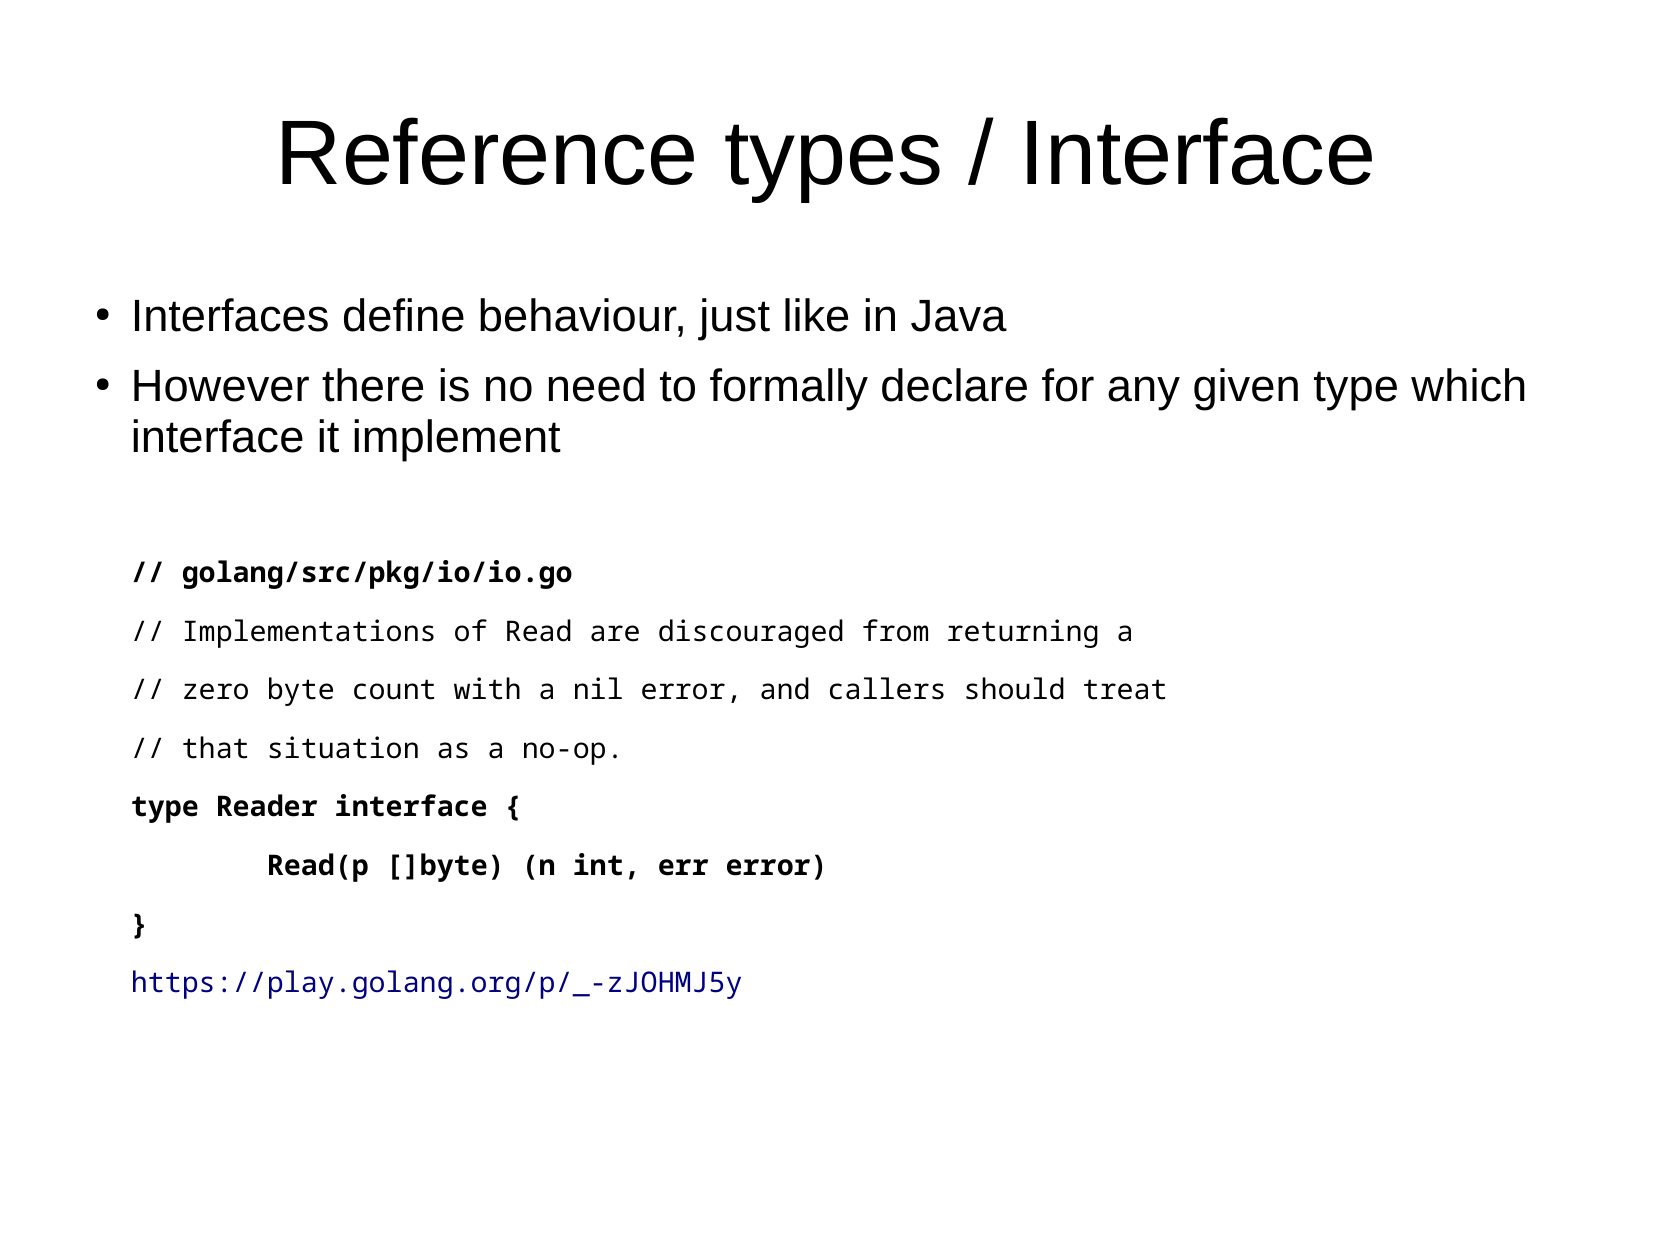

# Reference types / Interface
Interfaces define behaviour, just like in Java
However there is no need to formally declare for any given type which interface it implement
// golang/src/pkg/io/io.go
// Implementations of Read are discouraged from returning a
// zero byte count with a nil error, and callers should treat
// that situation as a no-op.
type Reader interface {
 Read(p []byte) (n int, err error)
}
https://play.golang.org/p/_-zJOHMJ5y